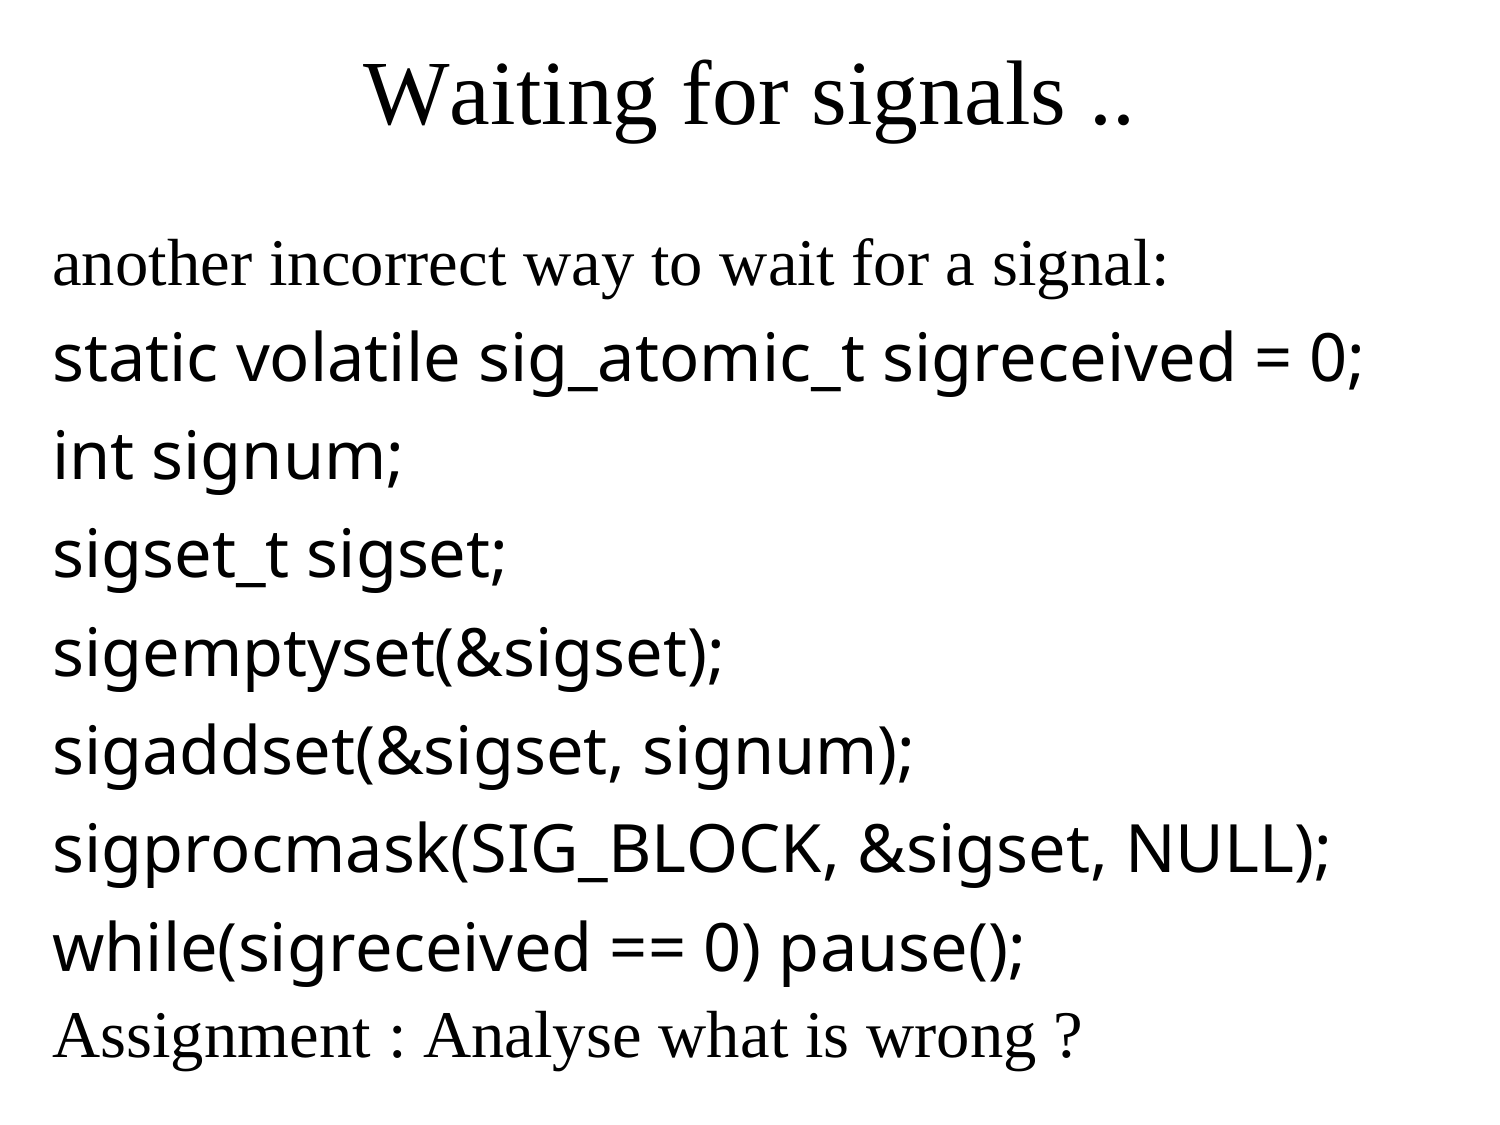

# Waiting for signals ..
another incorrect way to wait for a signal:
static volatile sig_atomic_t sigreceived = 0;
int signum;
sigset_t sigset;
sigemptyset(&sigset);
sigaddset(&sigset, signum);
sigprocmask(SIG_BLOCK, &sigset, NULL);
while(sigreceived == 0) pause();
Assignment : Analyse what is wrong ?